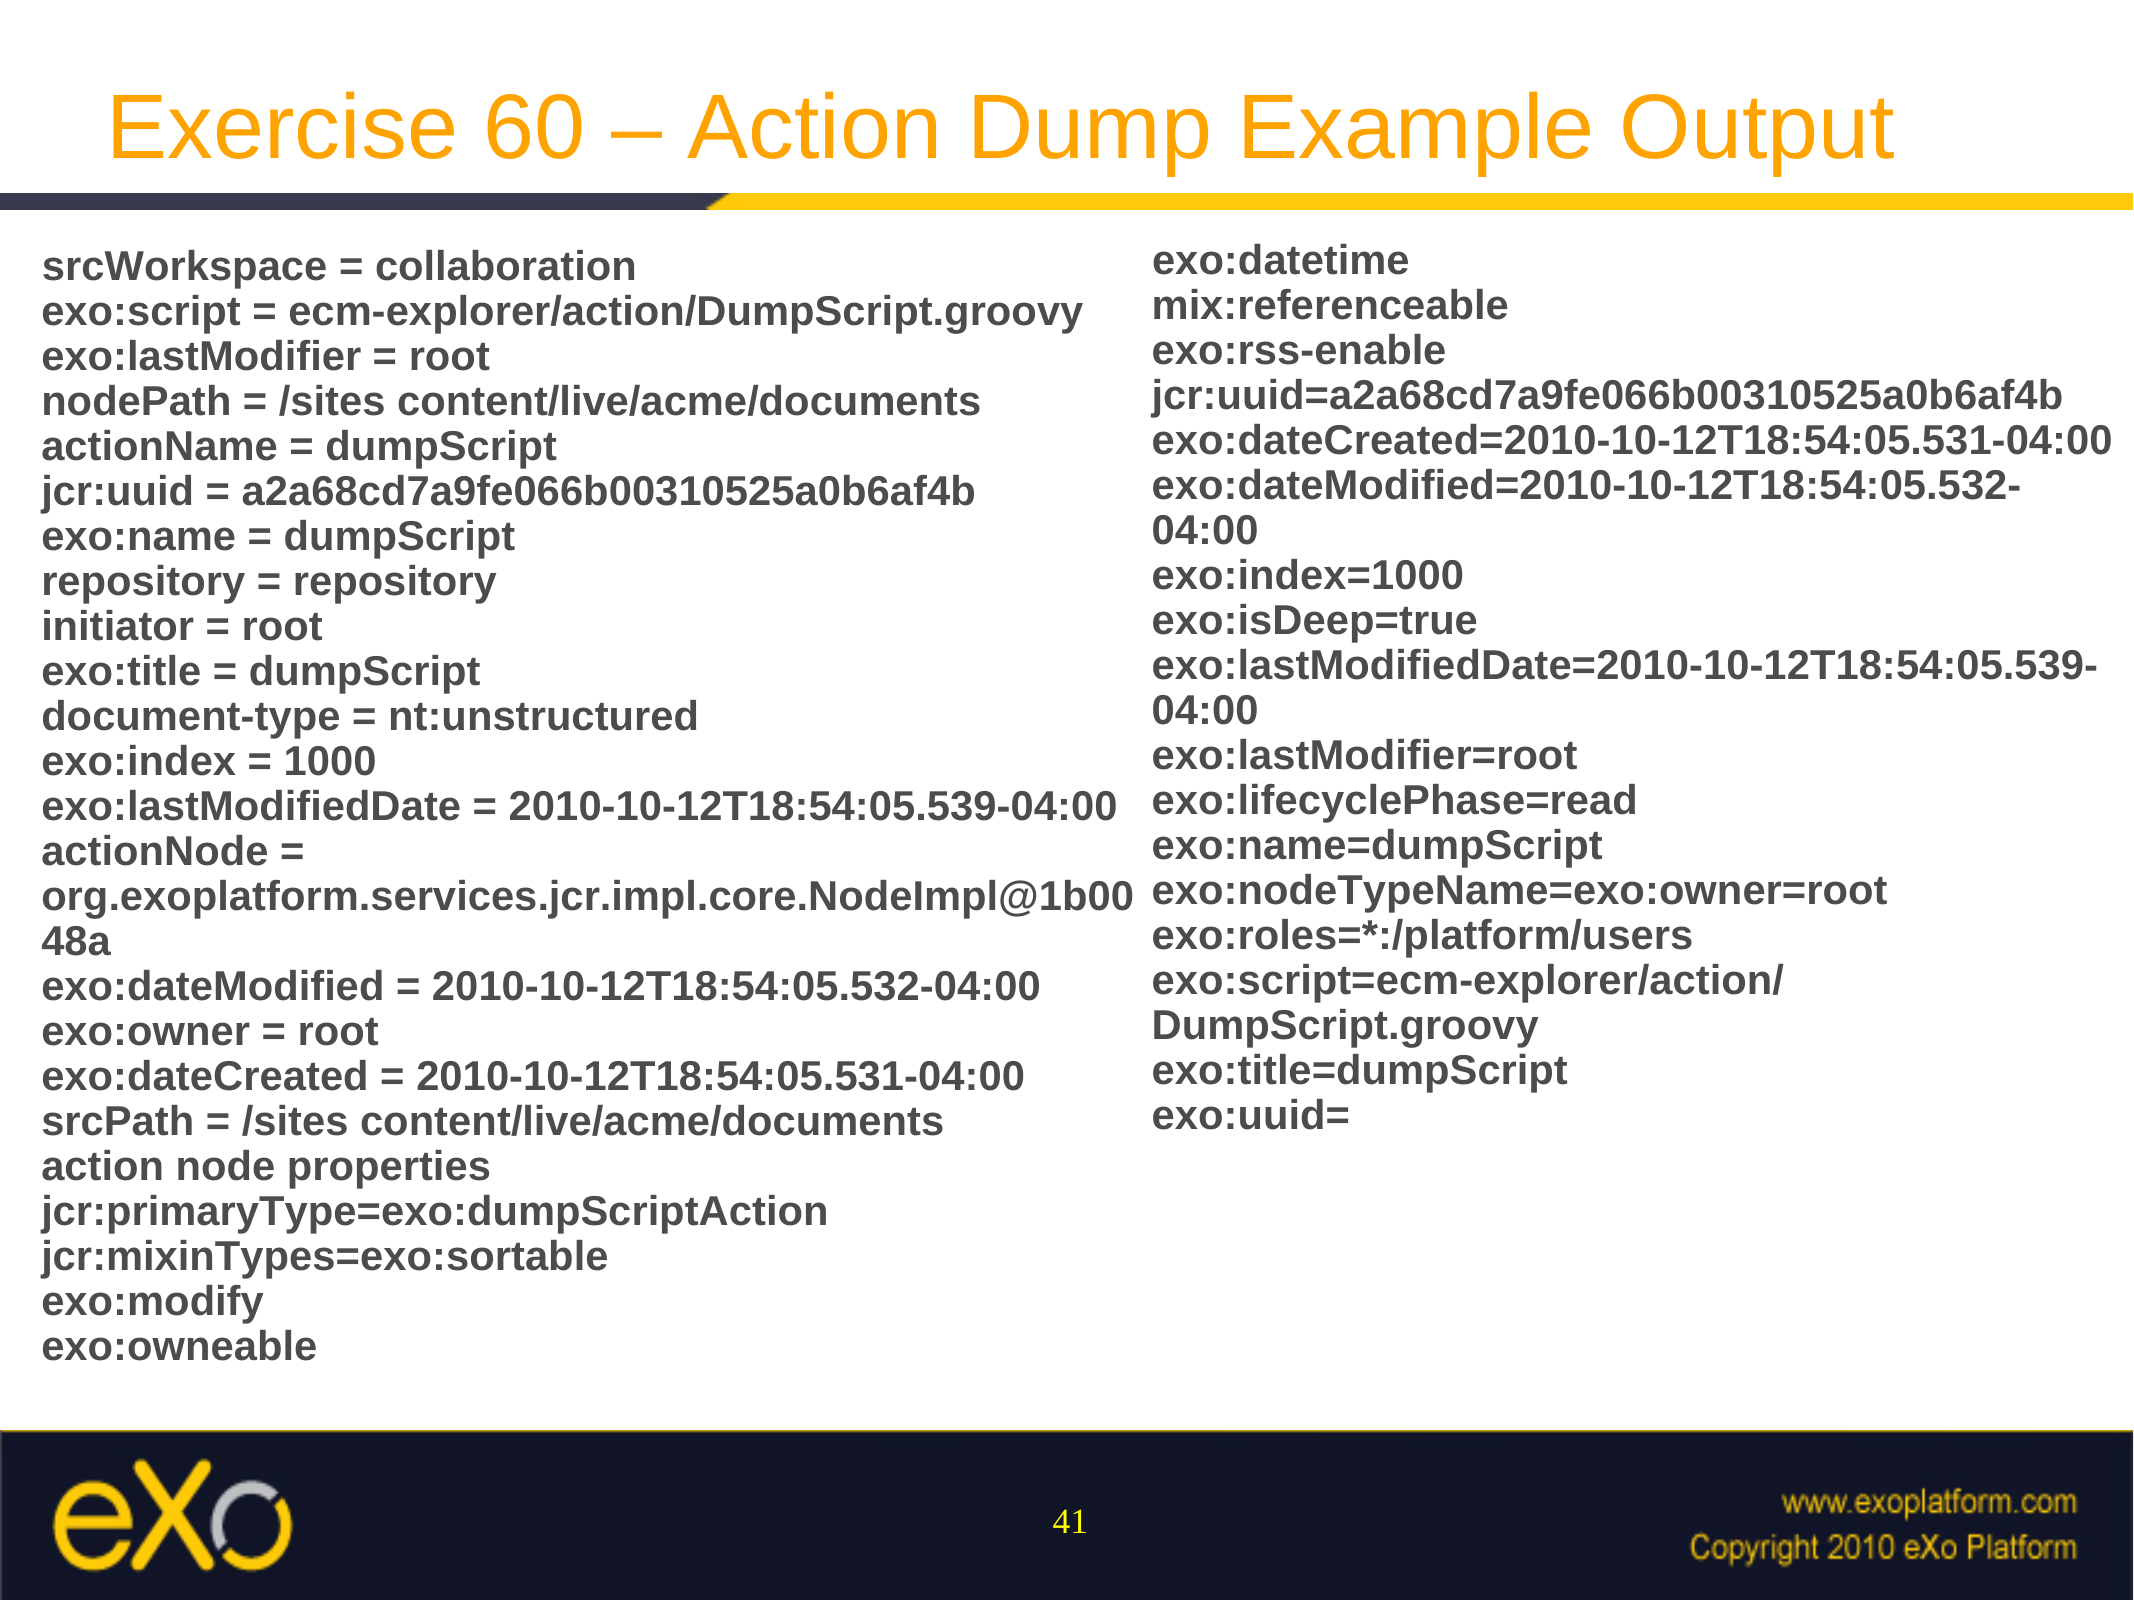

Exercise 60 – Action Dump Example Output
exo:datetime
mix:referenceable
exo:rss-enable
jcr:uuid=a2a68cd7a9fe066b00310525a0b6af4b
exo:dateCreated=2010-10-12T18:54:05.531-04:00
exo:dateModified=2010-10-12T18:54:05.532-04:00
exo:index=1000
exo:isDeep=true
exo:lastModifiedDate=2010-10-12T18:54:05.539-04:00
exo:lastModifier=root
exo:lifecyclePhase=read
exo:name=dumpScript
exo:nodeTypeName=exo:owner=root
exo:roles=*:/platform/users
exo:script=ecm-explorer/action/DumpScript.groovy
exo:title=dumpScript
exo:uuid=
srcWorkspace = collaboration
exo:script = ecm-explorer/action/DumpScript.groovy
exo:lastModifier = root
nodePath = /sites content/live/acme/documents
actionName = dumpScript
jcr:uuid = a2a68cd7a9fe066b00310525a0b6af4b
exo:name = dumpScript
repository = repository
initiator = root
exo:title = dumpScript
document-type = nt:unstructured
exo:index = 1000
exo:lastModifiedDate = 2010-10-12T18:54:05.539-04:00
actionNode = org.exoplatform.services.jcr.impl.core.NodeImpl@1b0048a
exo:dateModified = 2010-10-12T18:54:05.532-04:00
exo:owner = root
exo:dateCreated = 2010-10-12T18:54:05.531-04:00
srcPath = /sites content/live/acme/documents
action node properties
jcr:primaryType=exo:dumpScriptAction
jcr:mixinTypes=exo:sortable
exo:modify
exo:owneable